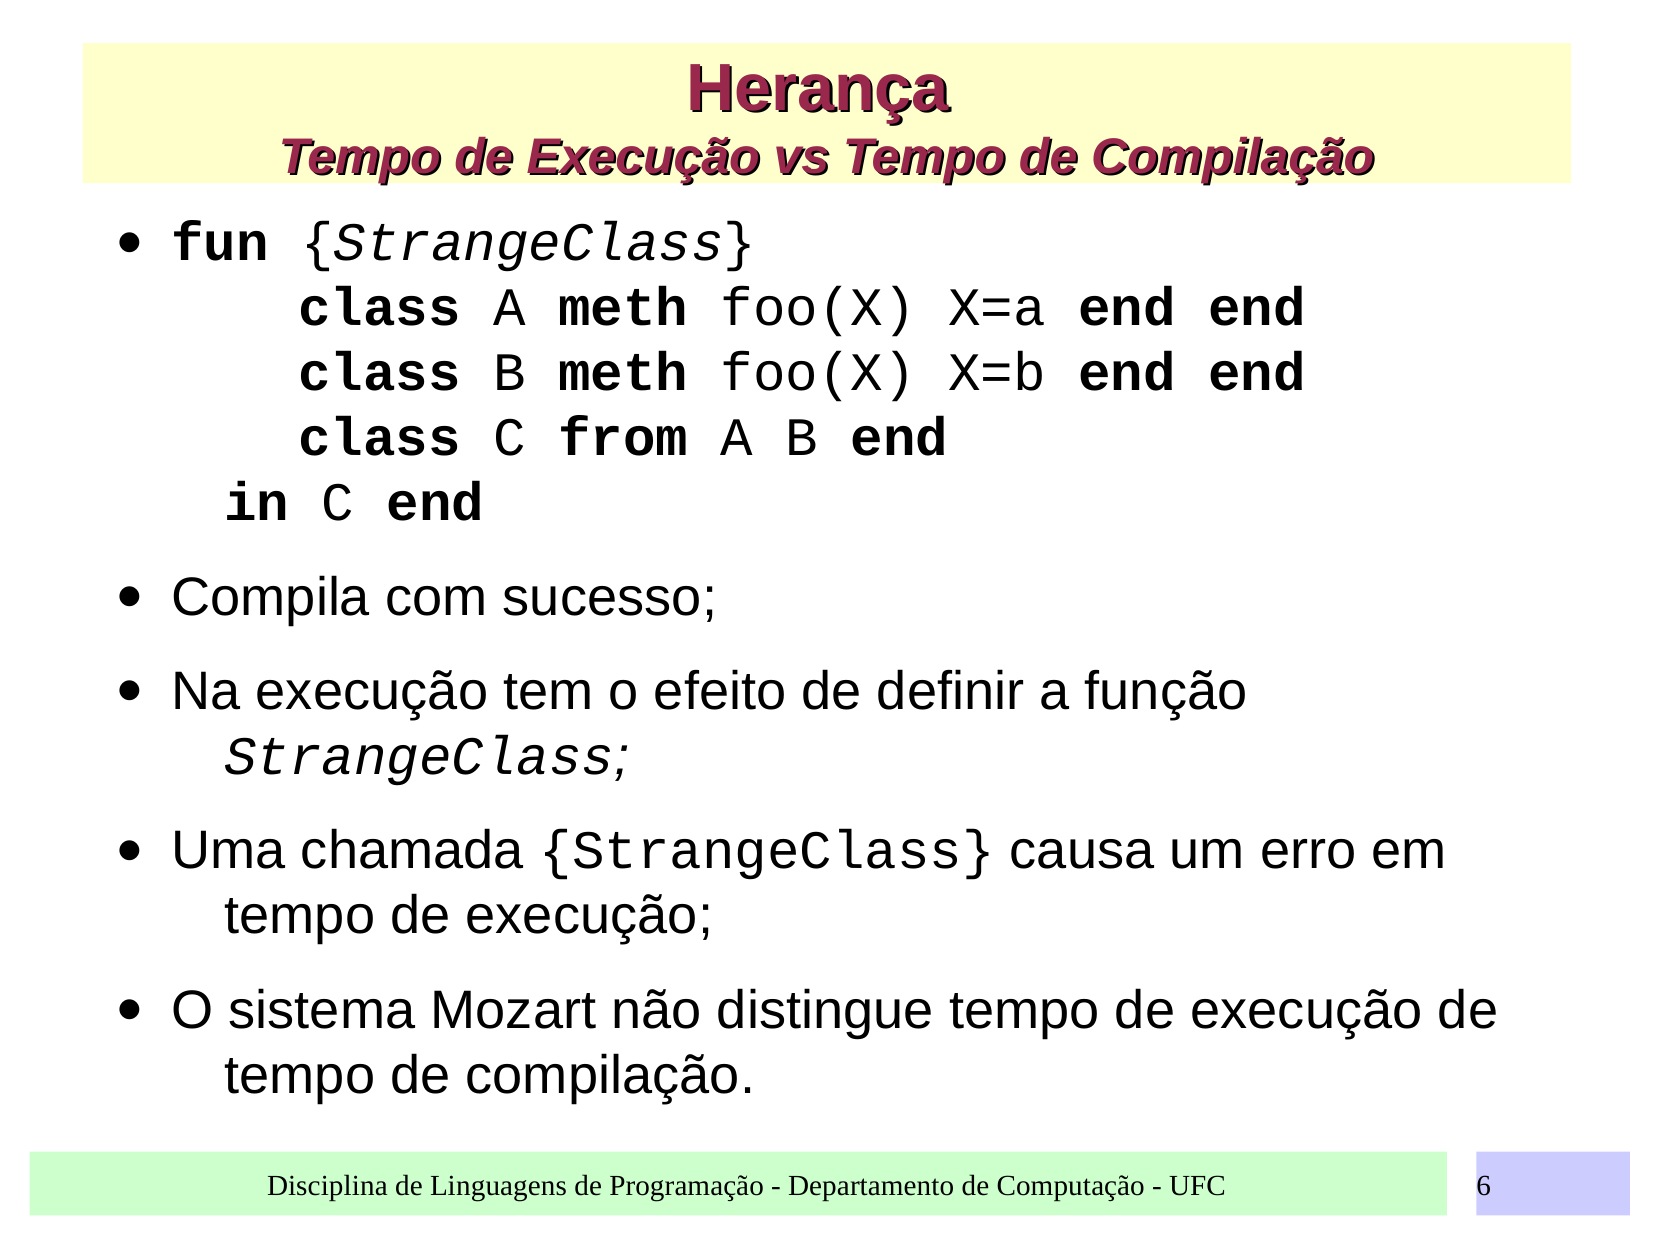

# Herança Tempo de Execução vs Tempo de Compilação
fun {StrangeClass}
	class A meth foo(X) X=a end end
	class B meth foo(X) X=b end end
	class C from A B end
in C end
Compila com sucesso;
Na execução tem o efeito de definir a função StrangeClass;
Uma chamada {StrangeClass} causa um erro em tempo de execução;
O sistema Mozart não distingue tempo de execução de tempo de compilação.
Disciplina de Linguagens de Programação - Departamento de Computação - UFC